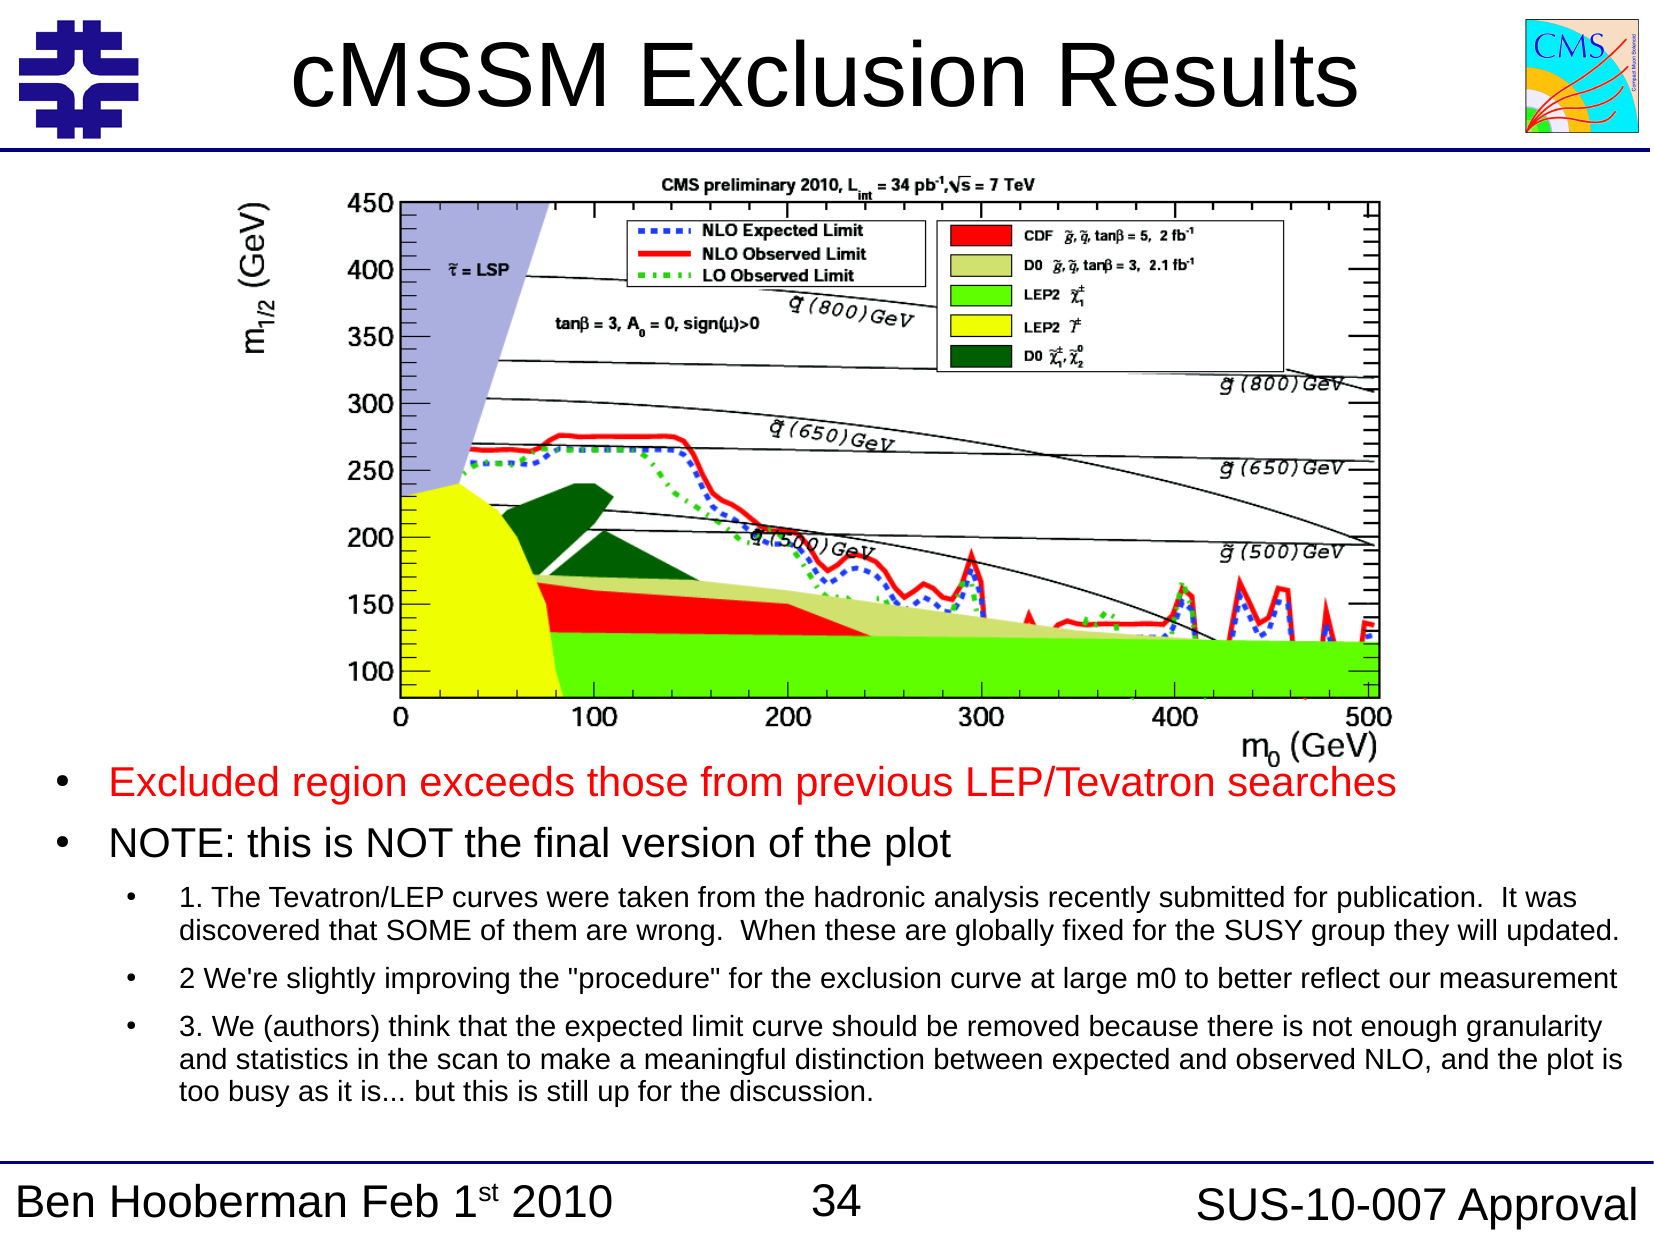

# cMSSM Exclusion Results
Excluded region exceeds those from previous LEP/Tevatron searches
NOTE: this is NOT the final version of the plot
1. The Tevatron/LEP curves were taken from the hadronic analysis recently submitted for publication. It was discovered that SOME of them are wrong. When these are globally fixed for the SUSY group they will updated.
2 We're slightly improving the "procedure" for the exclusion curve at large m0 to better reflect our measurement
3. We (authors) think that the expected limit curve should be removed because there is not enough granularity and statistics in the scan to make a meaningful distinction between expected and observed NLO, and the plot is too busy as it is... but this is still up for the discussion.
34